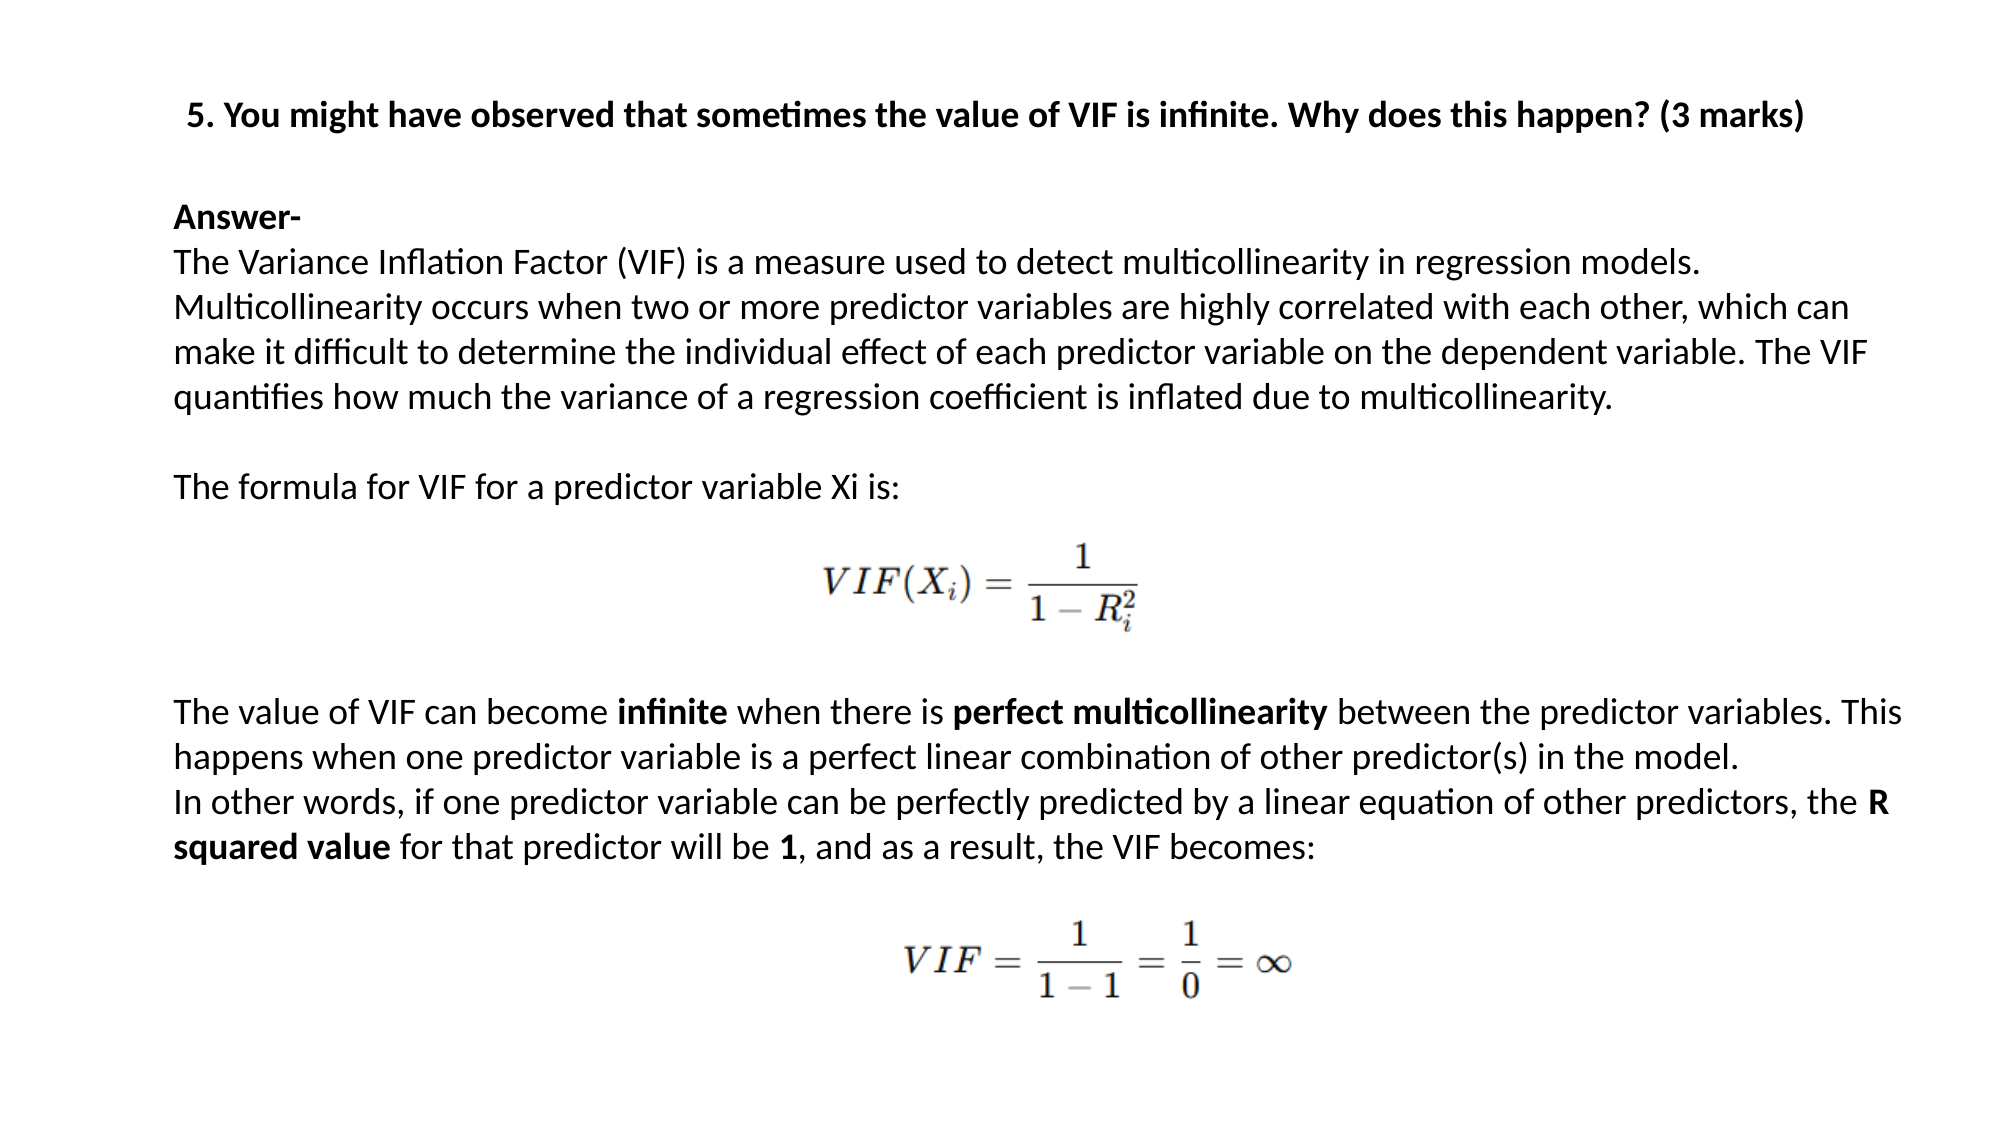

5. You might have observed that sometimes the value of VIF is infinite. Why does this happen? (3 marks)
Answer-
The Variance Inflation Factor (VIF) is a measure used to detect multicollinearity in regression models. Multicollinearity occurs when two or more predictor variables are highly correlated with each other, which can make it difficult to determine the individual effect of each predictor variable on the dependent variable. The VIF quantifies how much the variance of a regression coefficient is inflated due to multicollinearity.
The formula for VIF for a predictor variable Xi is:
The value of VIF can become infinite when there is perfect multicollinearity between the predictor variables. This happens when one predictor variable is a perfect linear combination of other predictor(s) in the model.
In other words, if one predictor variable can be perfectly predicted by a linear equation of other predictors, the R squared value for that predictor will be 1, and as a result, the VIF becomes: